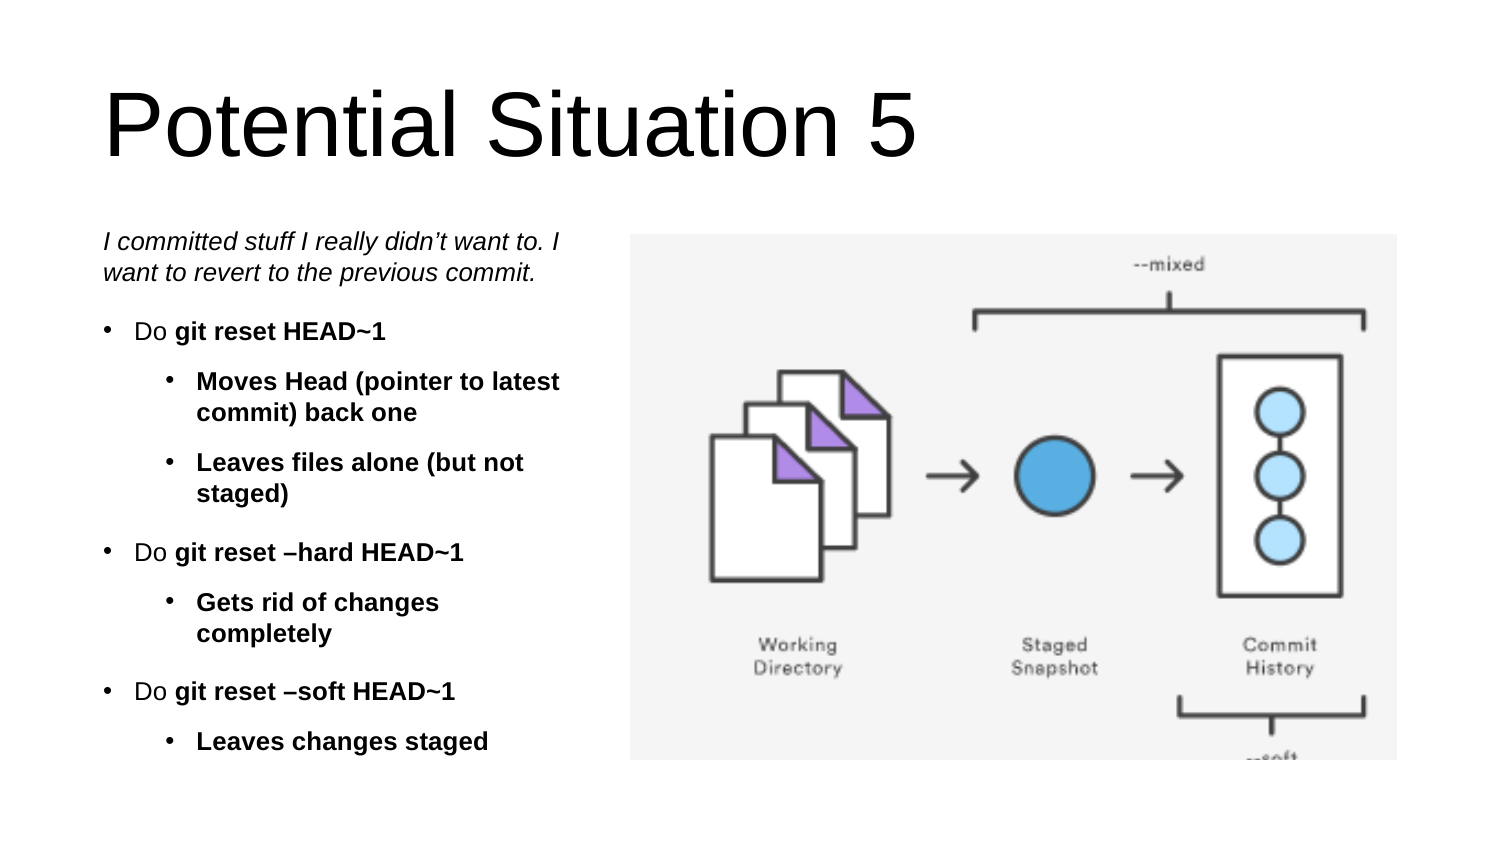

# Potential Situation 5
I committed stuff I really didn’t want to. I want to revert to the previous commit.
Do git reset HEAD~1
Moves Head (pointer to latest commit) back one
Leaves files alone (but not staged)
Do git reset –hard HEAD~1
Gets rid of changes completely
Do git reset –soft HEAD~1
Leaves changes staged